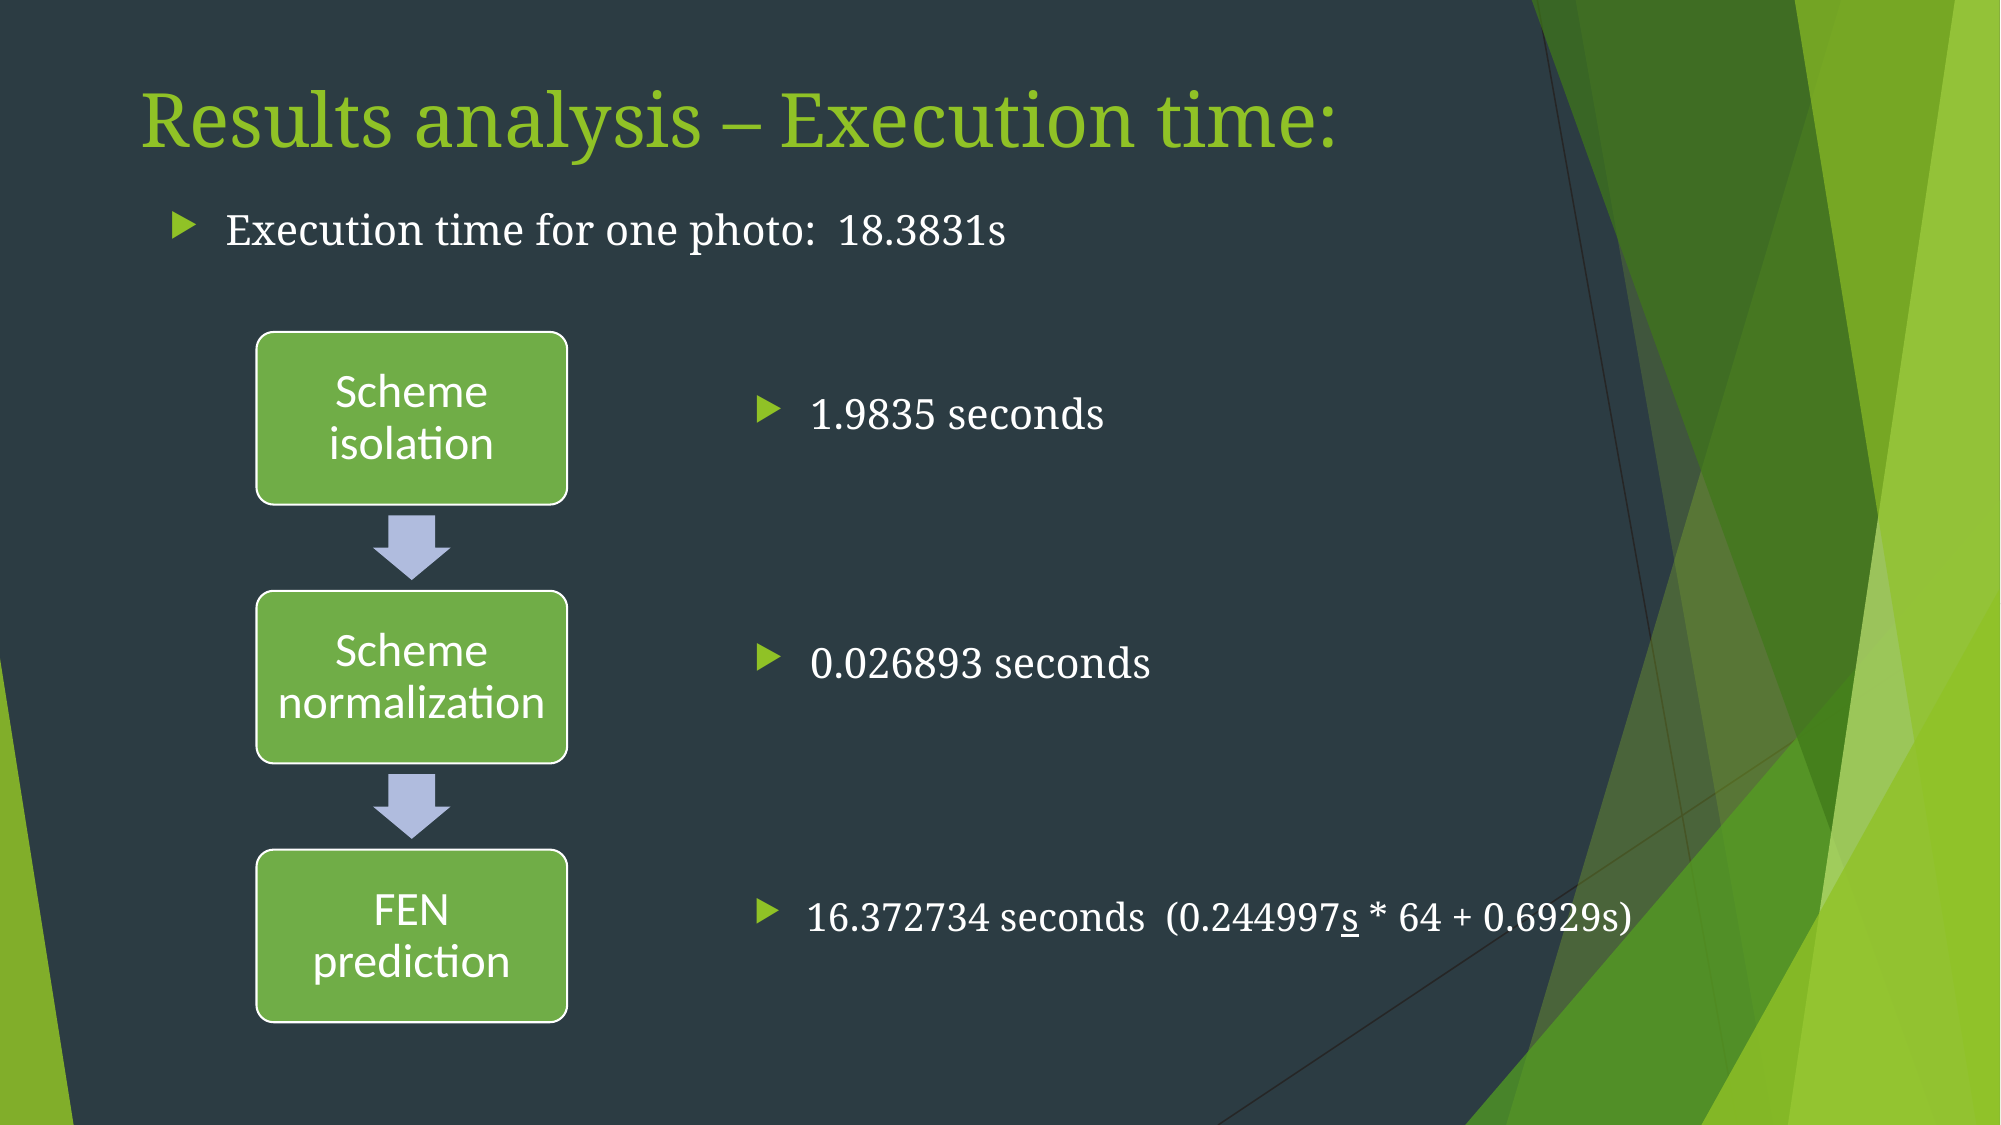

# Results analysis – Execution time:
Execution time for one photo: 18.3831s
Scheme isolation
Scheme normalization
FEN prediction
1.9835 seconds
0.026893 seconds
16.372734 seconds (0.244997s * 64 + 0.6929s)